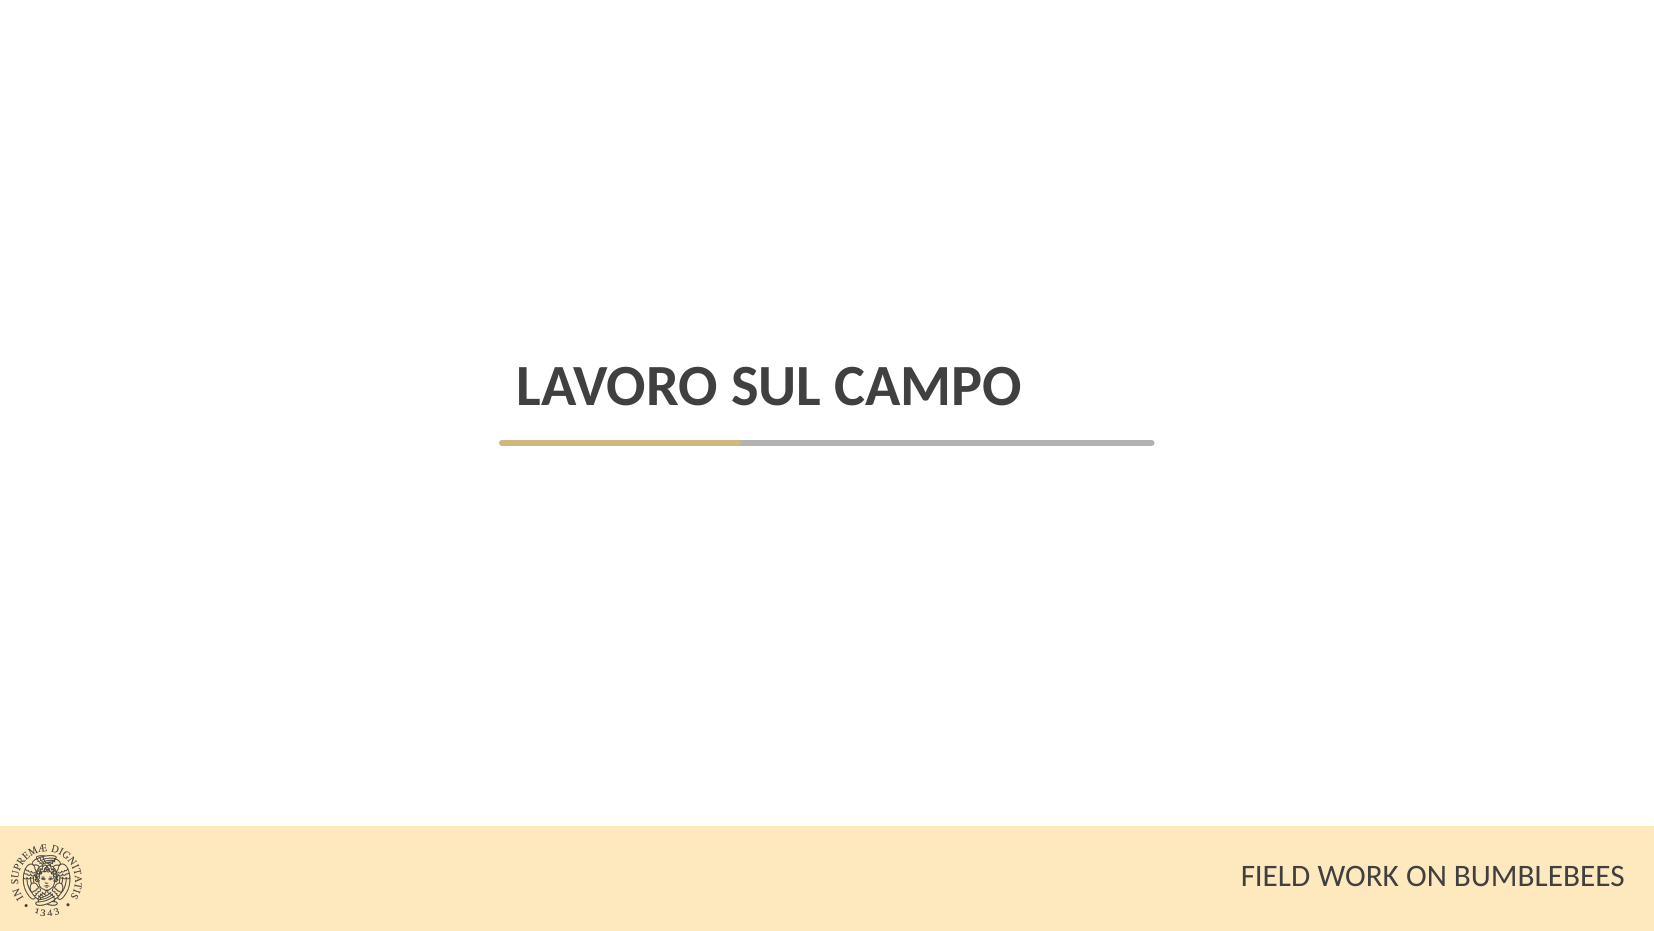

LAVORO SUL CAMPO
 FIELD WORK ON BUMBLEBEES
46